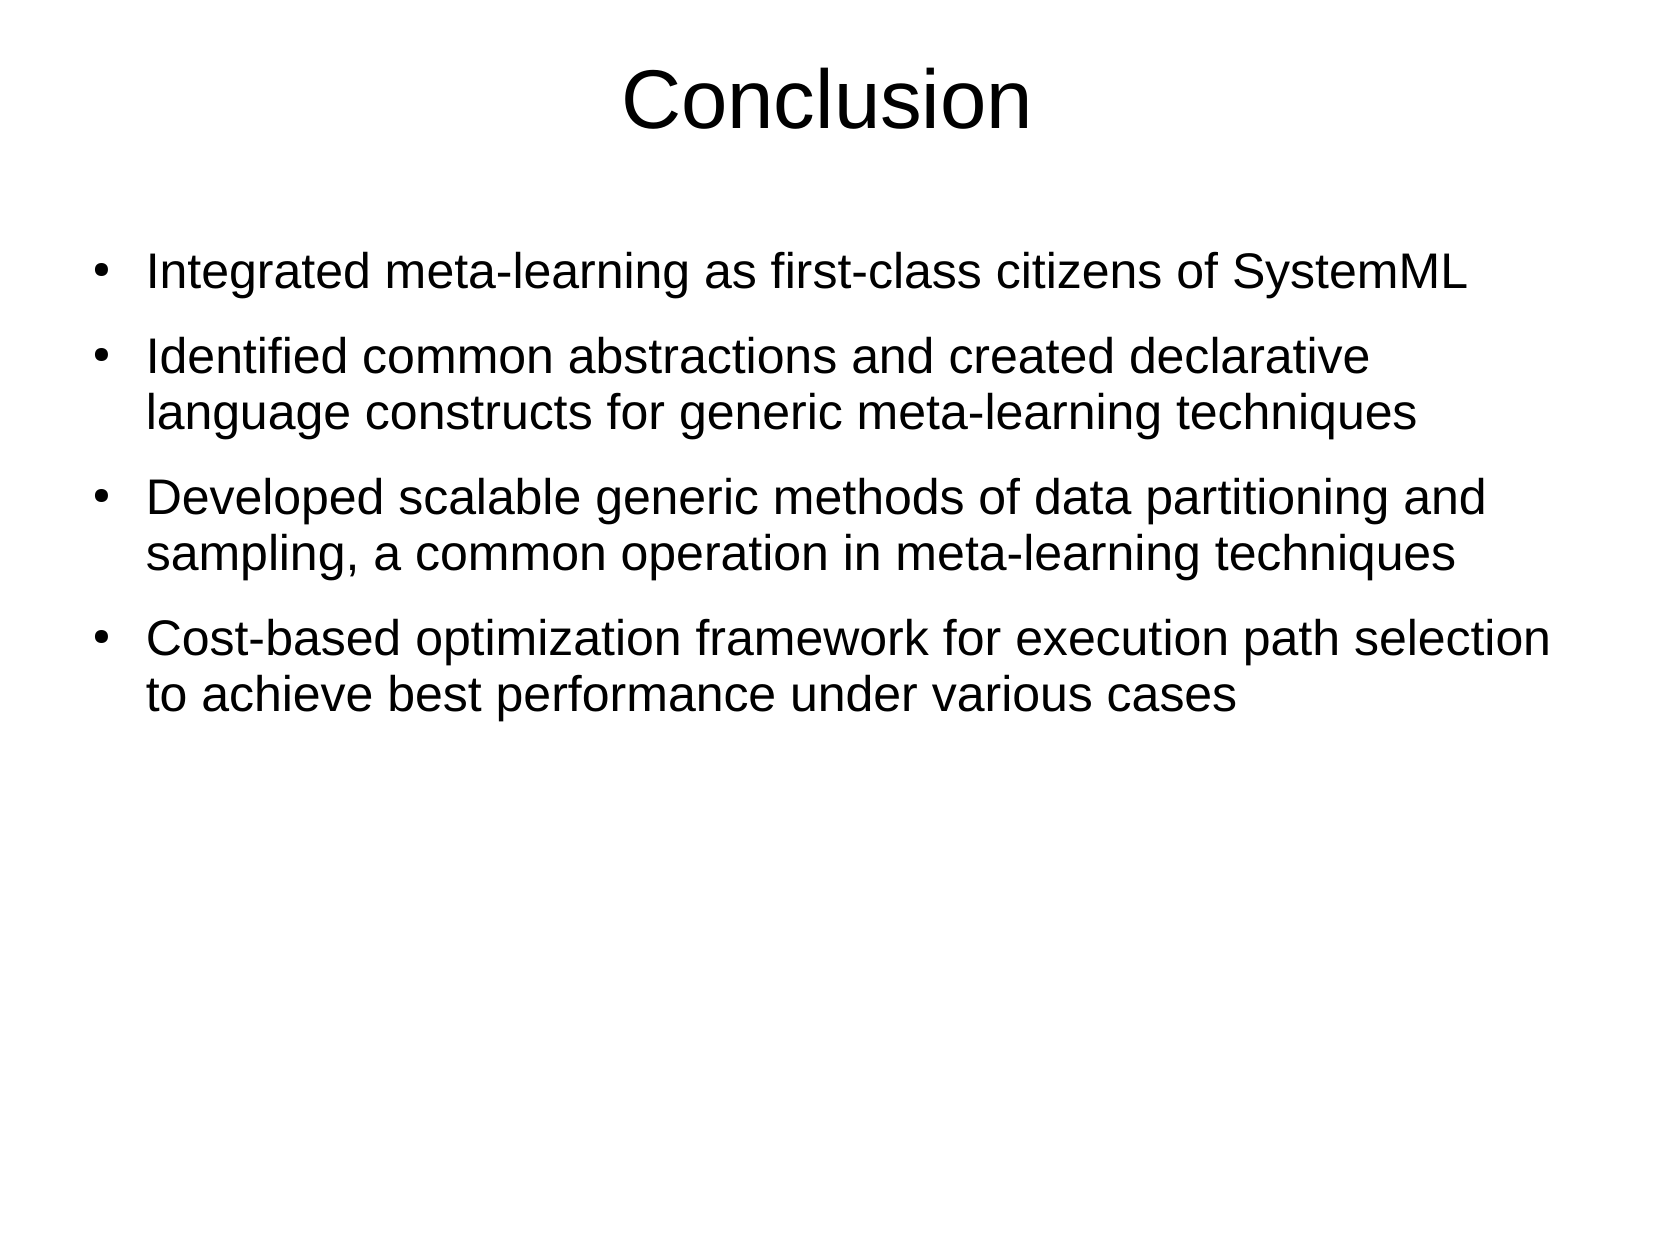

# Conclusion
Integrated meta-learning as first-class citizens of SystemML
Identified common abstractions and created declarative language constructs for generic meta-learning techniques
Developed scalable generic methods of data partitioning and sampling, a common operation in meta-learning techniques
Cost-based optimization framework for execution path selection to achieve best performance under various cases